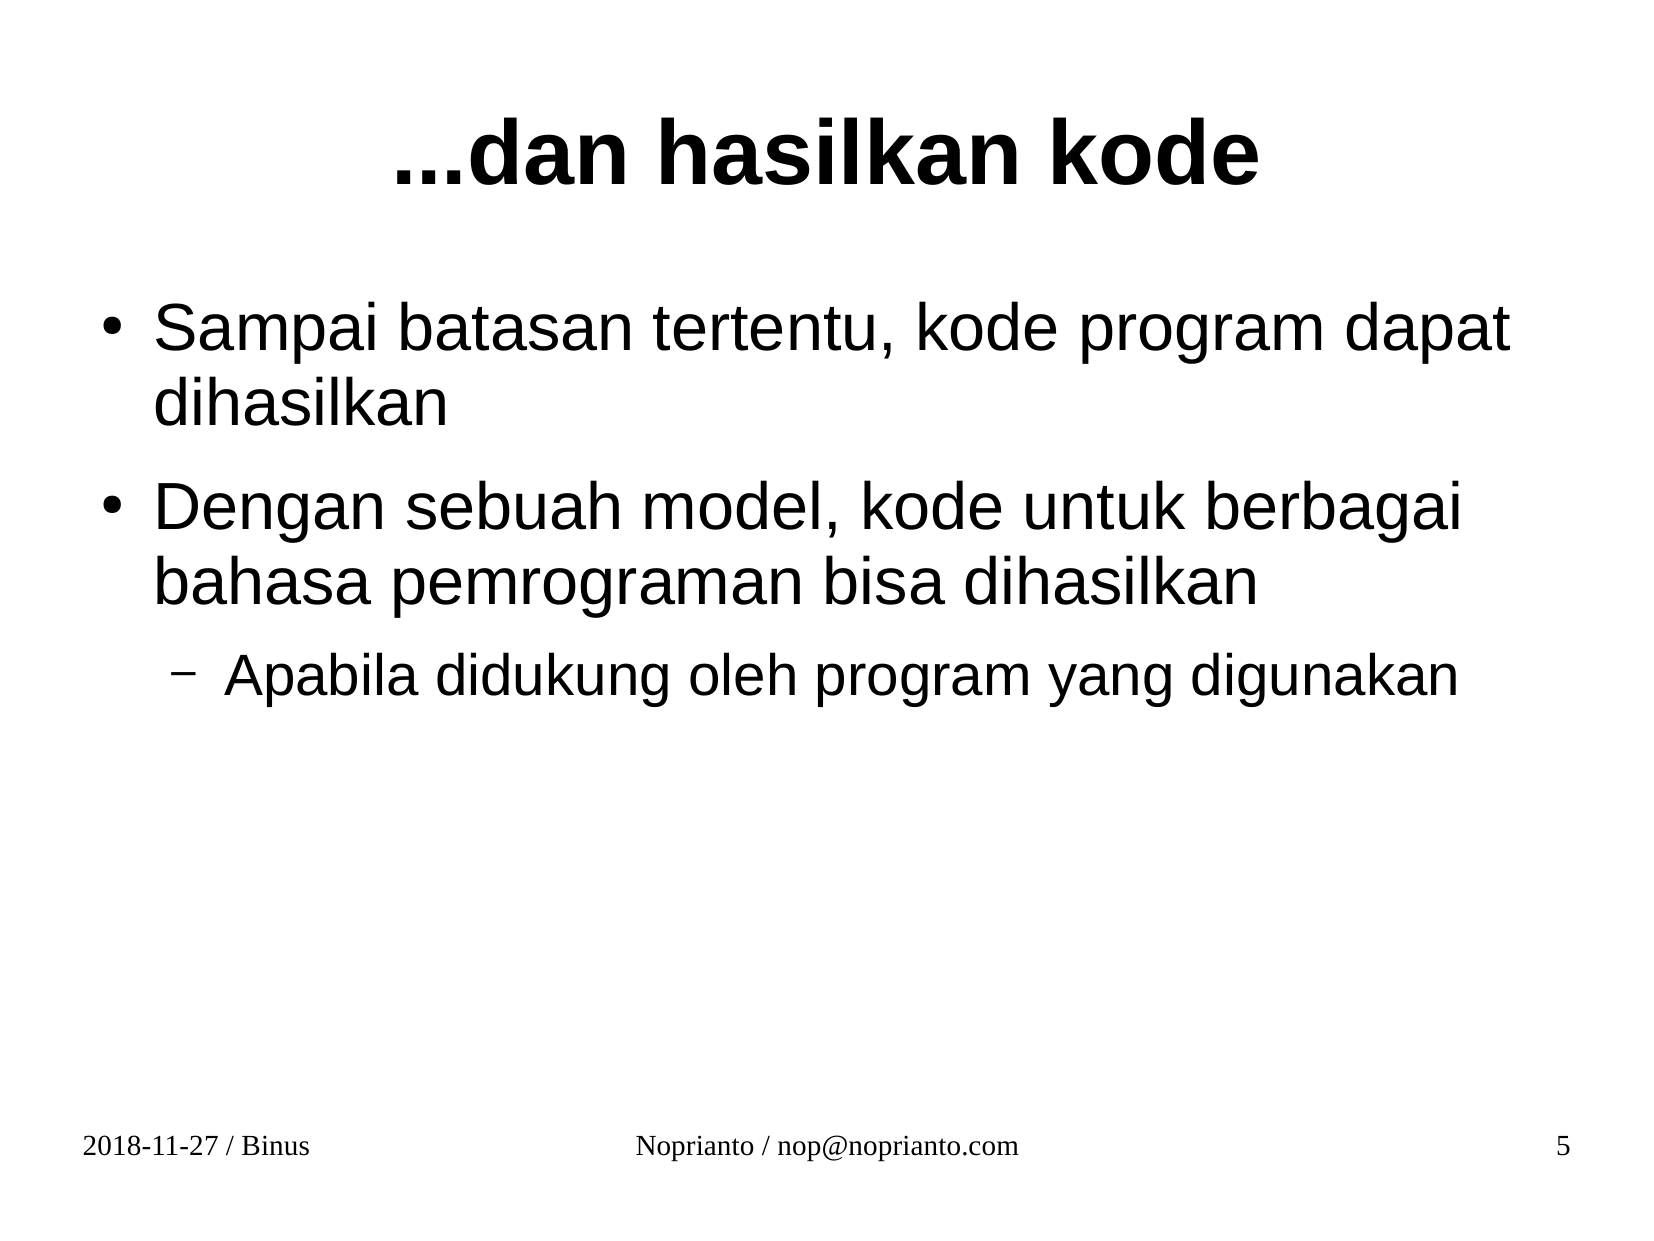

# ...dan hasilkan kode
Sampai batasan tertentu, kode program dapat dihasilkan
Dengan sebuah model, kode untuk berbagai bahasa pemrograman bisa dihasilkan
Apabila didukung oleh program yang digunakan
2018-11-27 / Binus
Noprianto / nop@noprianto.com
5